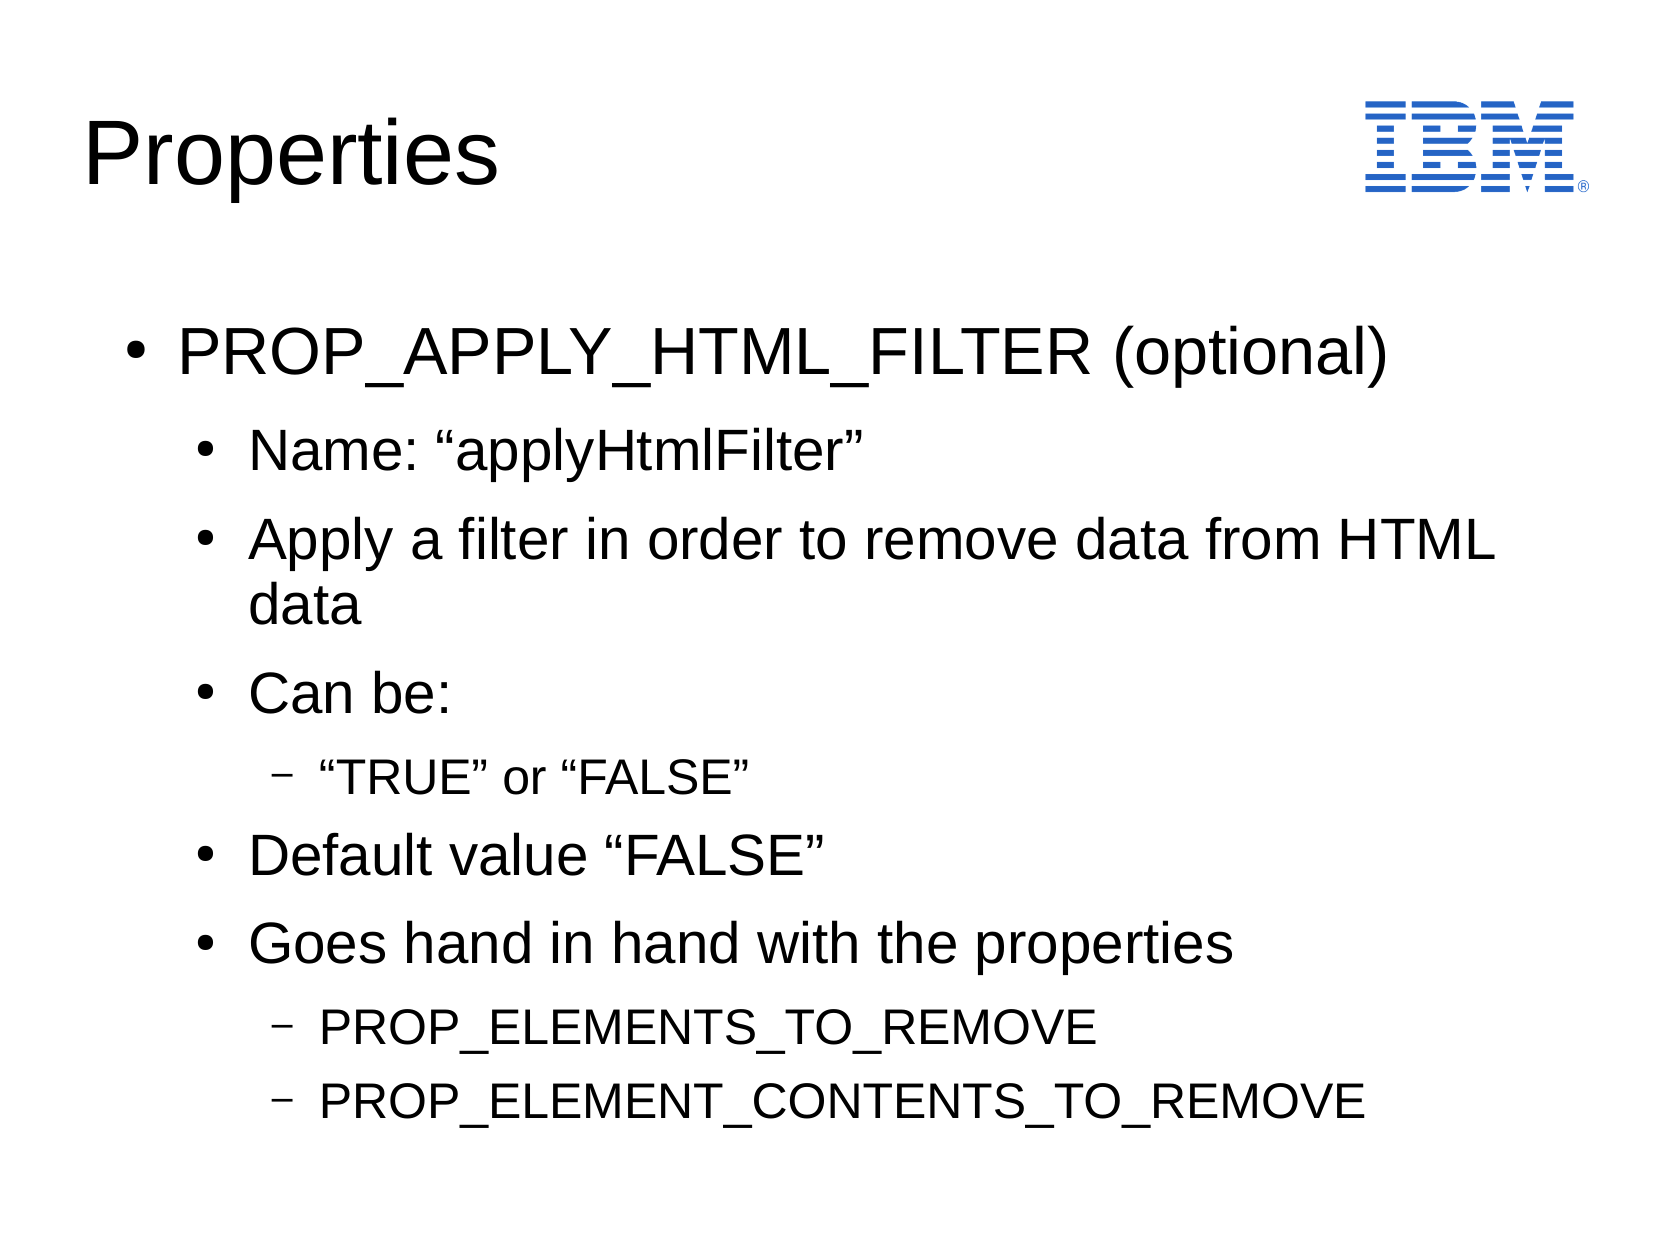

# Properties
PROP_APPLY_HTML_FILTER (optional)
Name: “applyHtmlFilter”
Apply a filter in order to remove data from HTML data
Can be:
“TRUE” or “FALSE”
Default value “FALSE”
Goes hand in hand with the properties
PROP_ELEMENTS_TO_REMOVE
PROP_ELEMENT_CONTENTS_TO_REMOVE